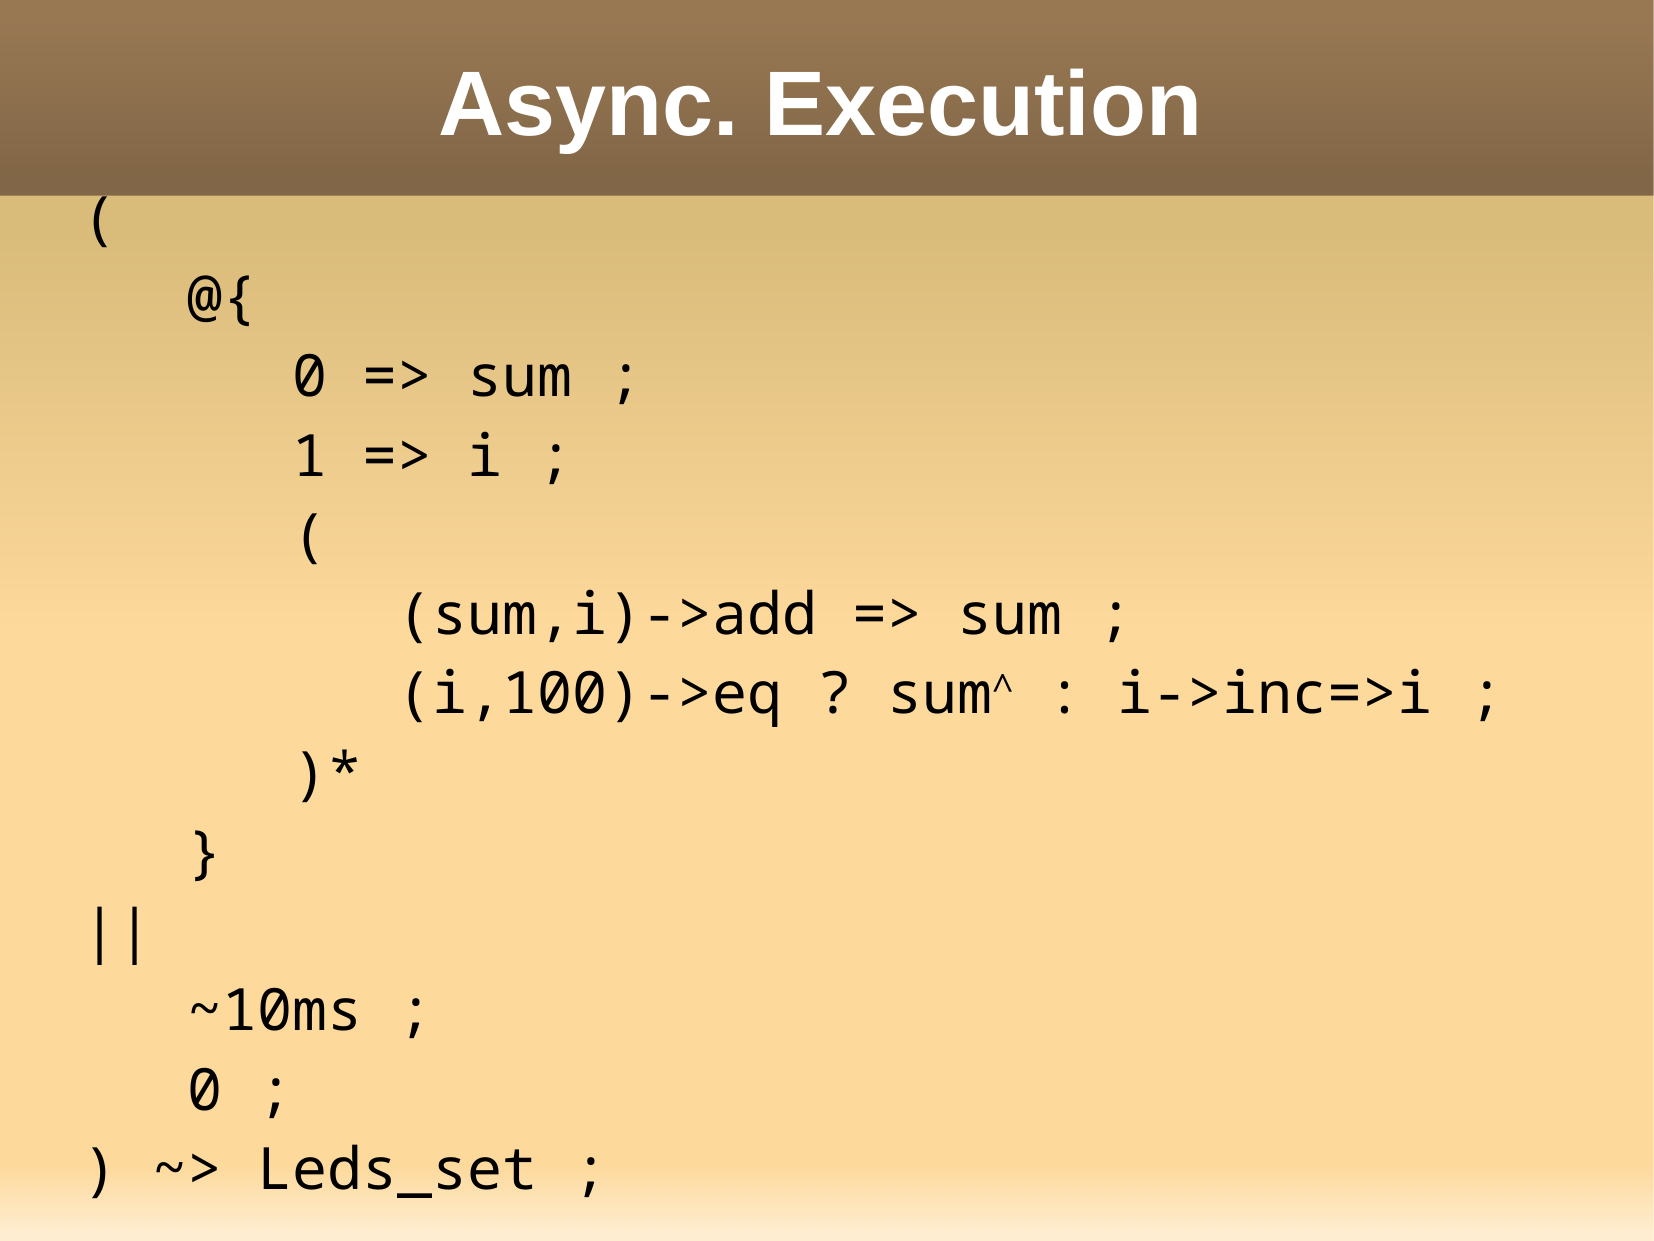

# Async. Execution
(
 @{
 0 => sum ;
 1 => i ;
 (
 (sum,i)->add => sum ;
 (i,100)->eq ? sum∧ : i->inc=>i ;
 )*
 }
||
 ~10ms ;
 0 ;
) ~> Leds_set ;